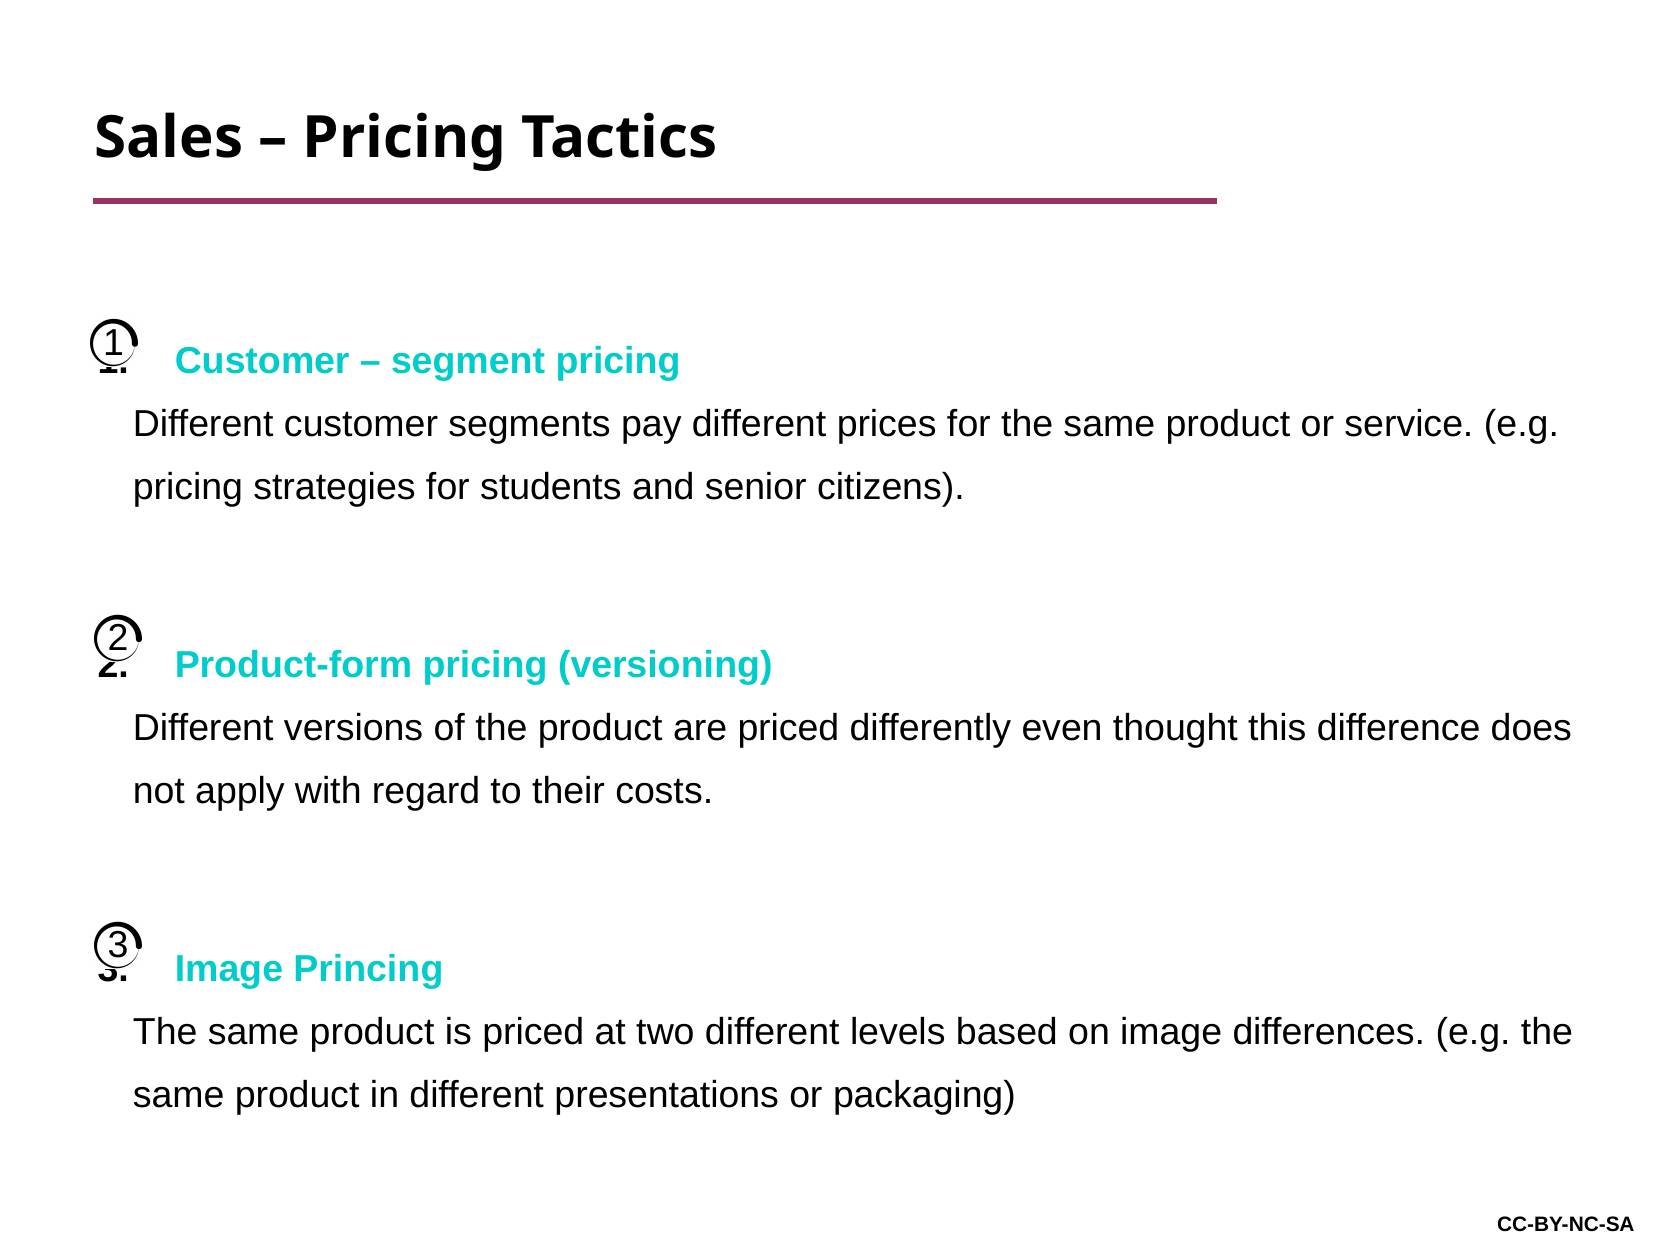

# Sales – Pricing Tactics
 Customer – segment pricing
Different customer segments pay different prices for the same product or service. (e.g. pricing strategies for students and senior citizens).
 Product-form pricing (versioning)
Different versions of the product are priced differently even thought this difference does not apply with regard to their costs.
 Image Princing
The same product is priced at two different levels based on image differences. (e.g. the same product in different presentations or packaging)
1
2
3
CC-BY-NC-SA